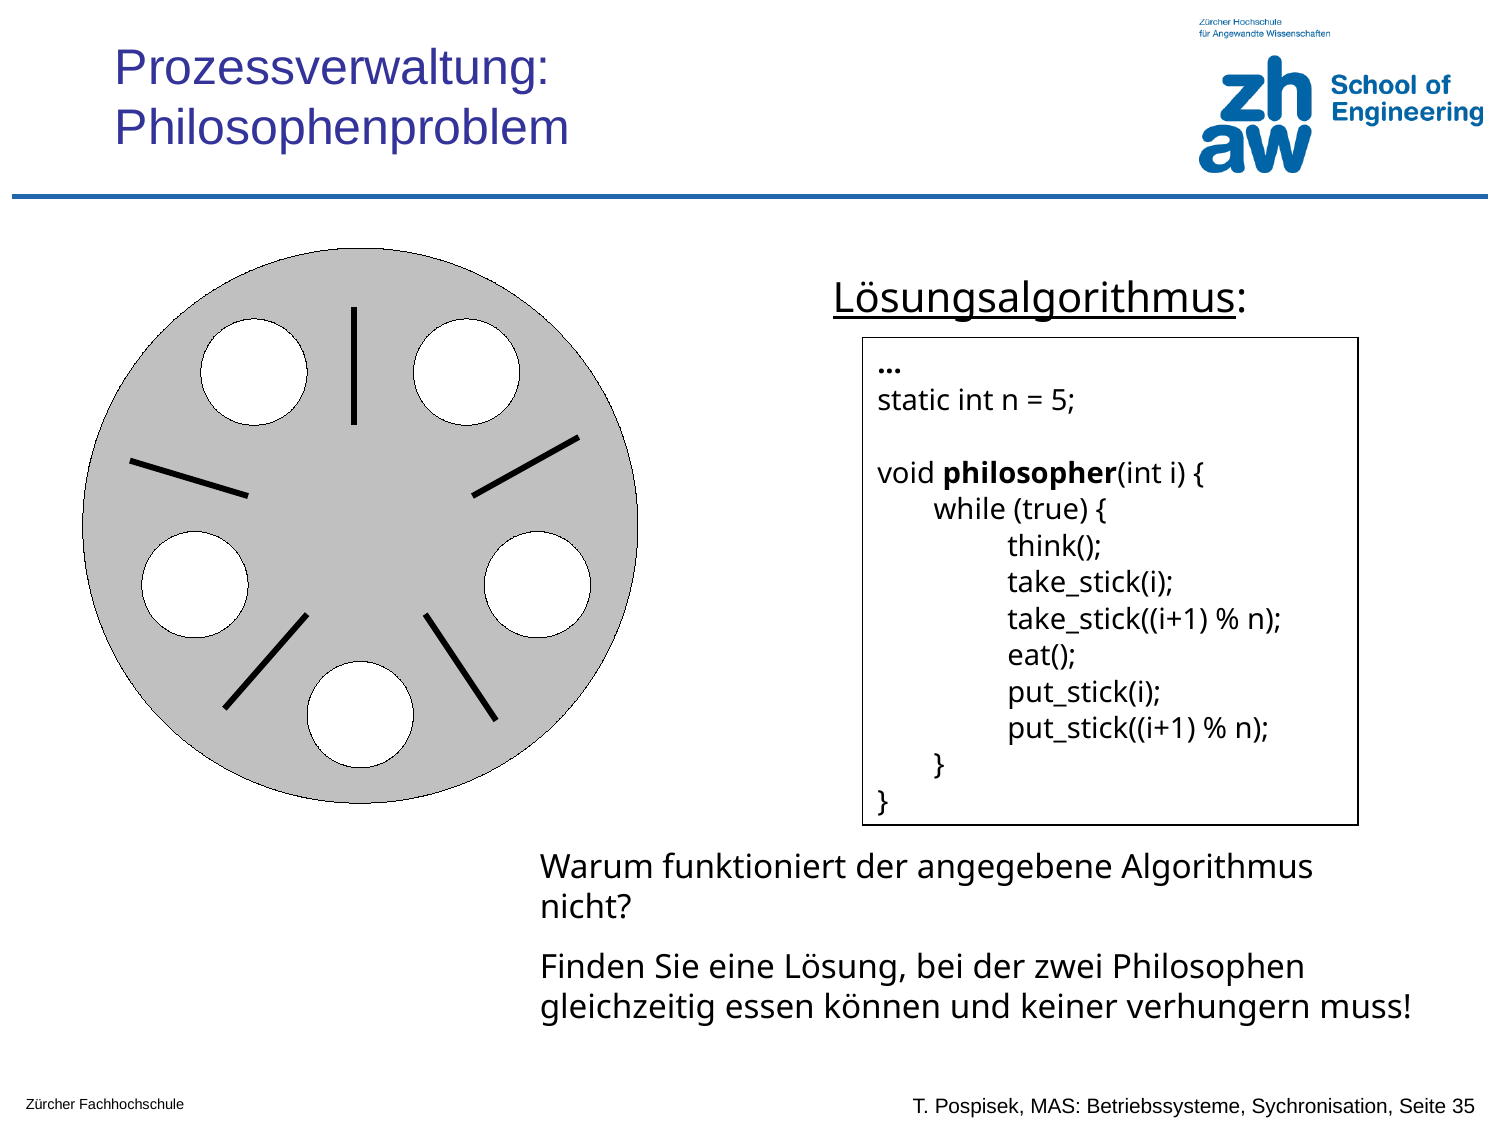

# Prozessverwaltung: Philosophenproblem
Lösungsalgorithmus:
...
static int n = 5;
void philosopher(int i) {
	while (true) {
		think();
		take_stick(i);
		take_stick((i+1) % n);
		eat();
		put_stick(i);
		put_stick((i+1) % n);
	}
}
Warum funktioniert der angegebene Algorithmus nicht?
Finden Sie eine Lösung, bei der zwei Philosophen gleichzeitig essen können und keiner verhungern muss!